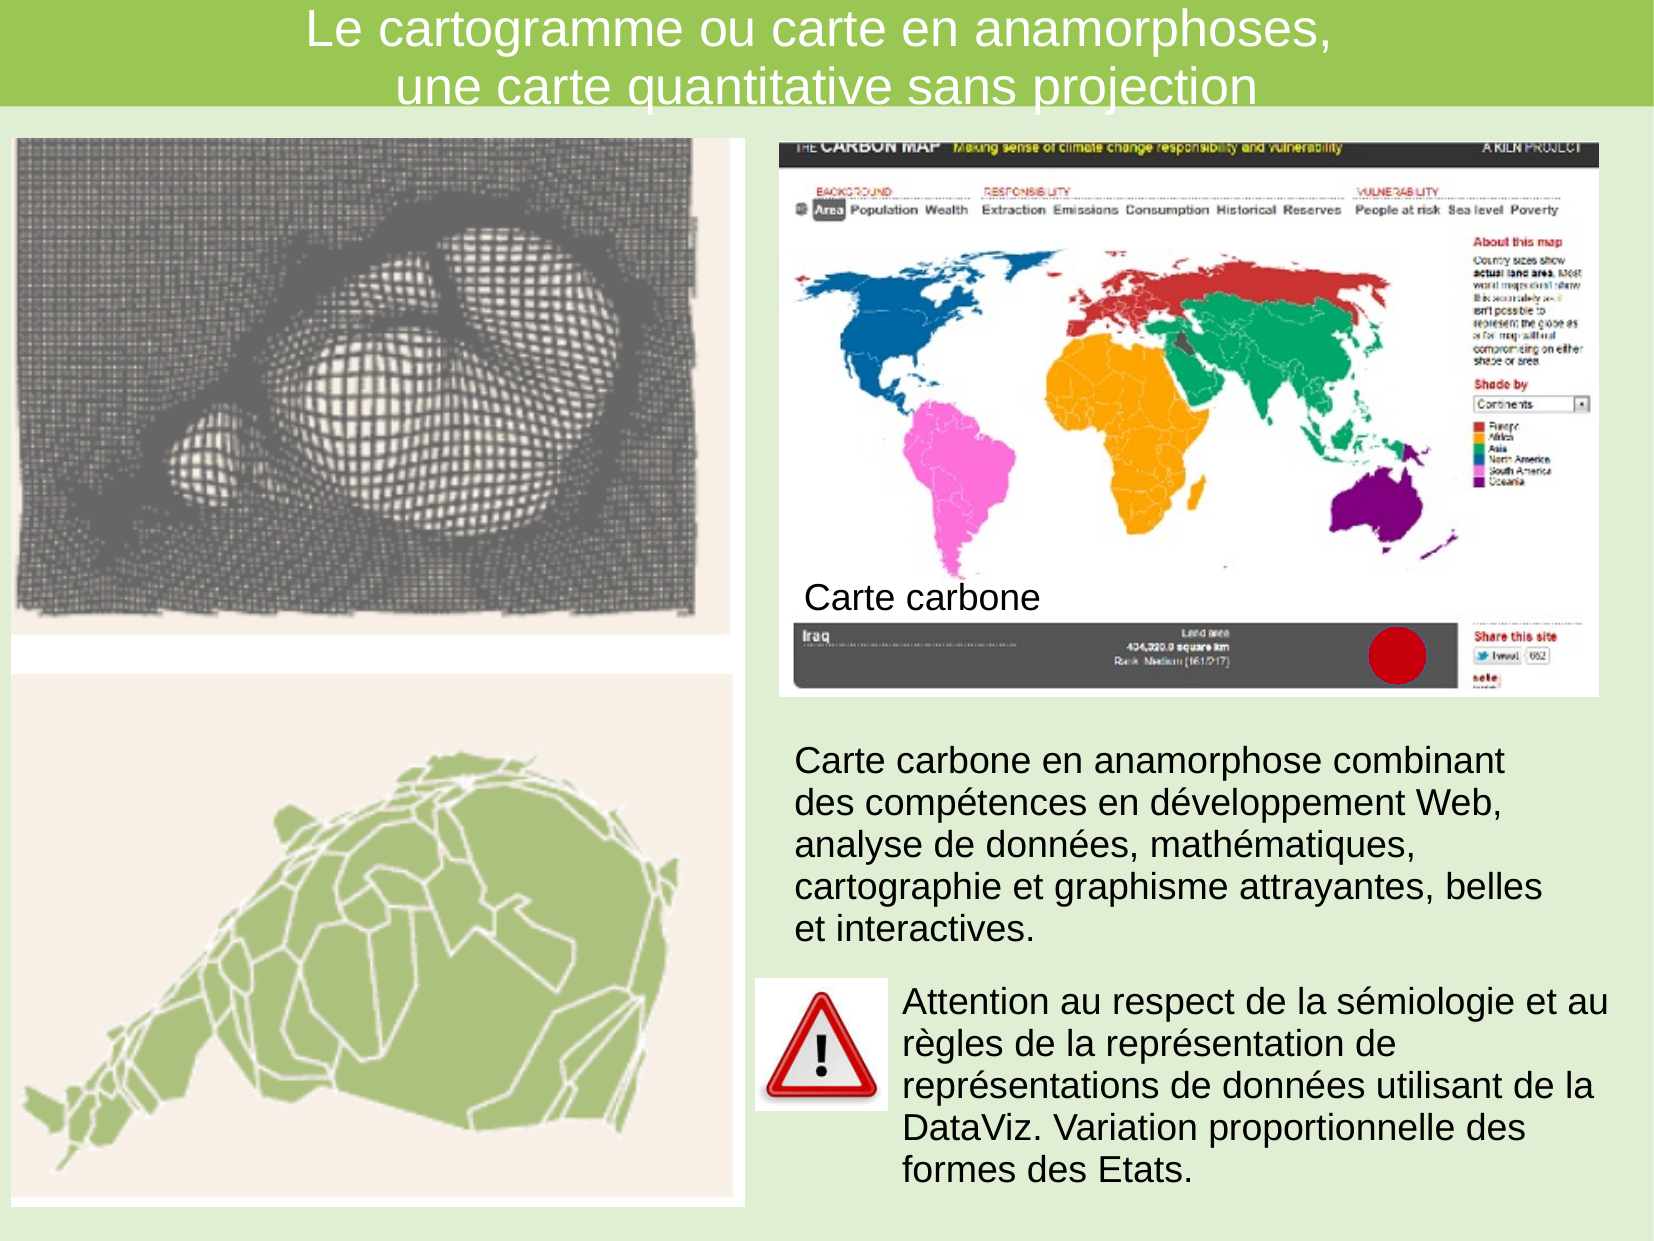

Le cartogramme ou carte en anamorphoses,
une carte quantitative sans projection
#
Carte carbone
Carte carbone en anamorphose combinant des compétences en développement Web, analyse de données, mathématiques, cartographie et graphisme attrayantes, belles et interactives.
Attention au respect de la sémiologie et au règles de la représentation de représentations de données utilisant de la DataViz. Variation proportionnelle des formes des Etats.